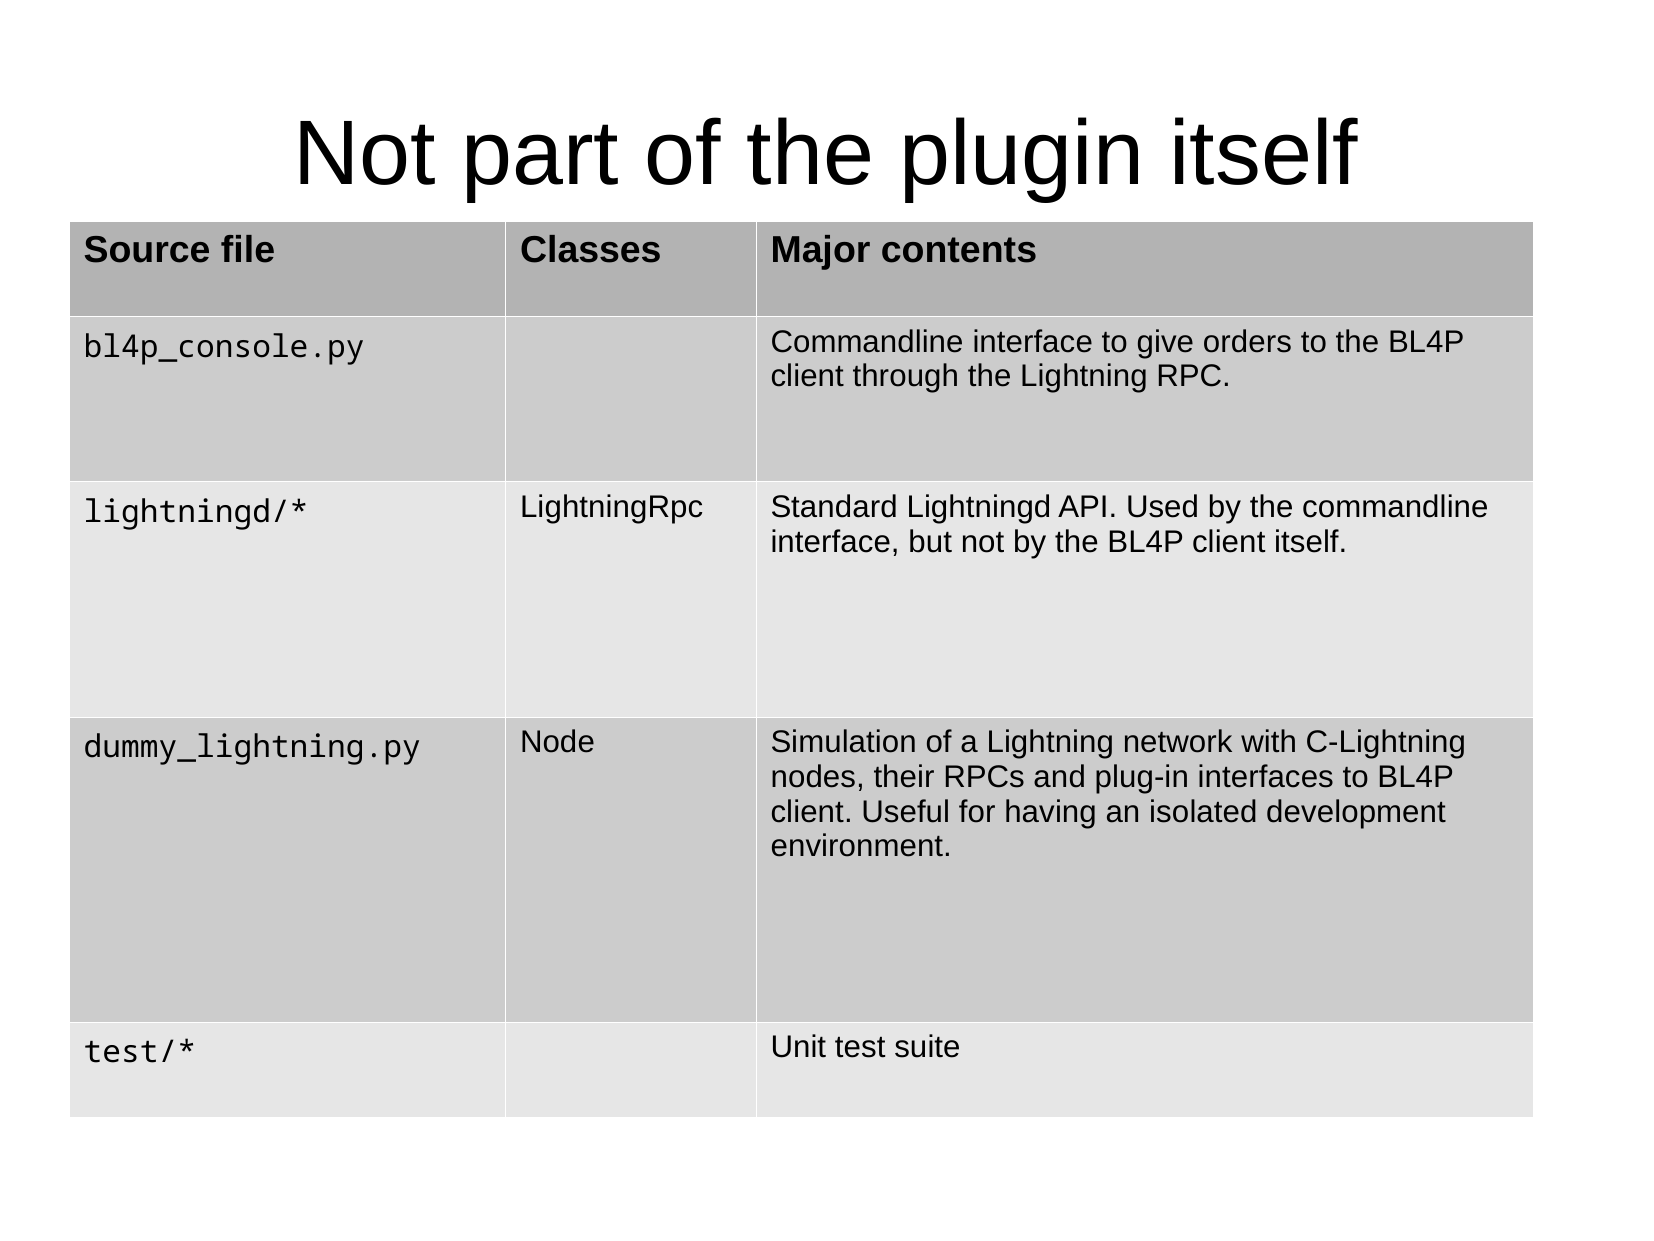

# Not part of the plugin itself
| Source file | Classes | Major contents |
| --- | --- | --- |
| bl4p\_console.py | | Commandline interface to give orders to the BL4P client through the Lightning RPC. |
| lightningd/\* | LightningRpc | Standard Lightningd API. Used by the commandline interface, but not by the BL4P client itself. |
| dummy\_lightning.py | Node | Simulation of a Lightning network with C-Lightning nodes, their RPCs and plug-in interfaces to BL4P client. Useful for having an isolated development environment. |
| test/\* | | Unit test suite |